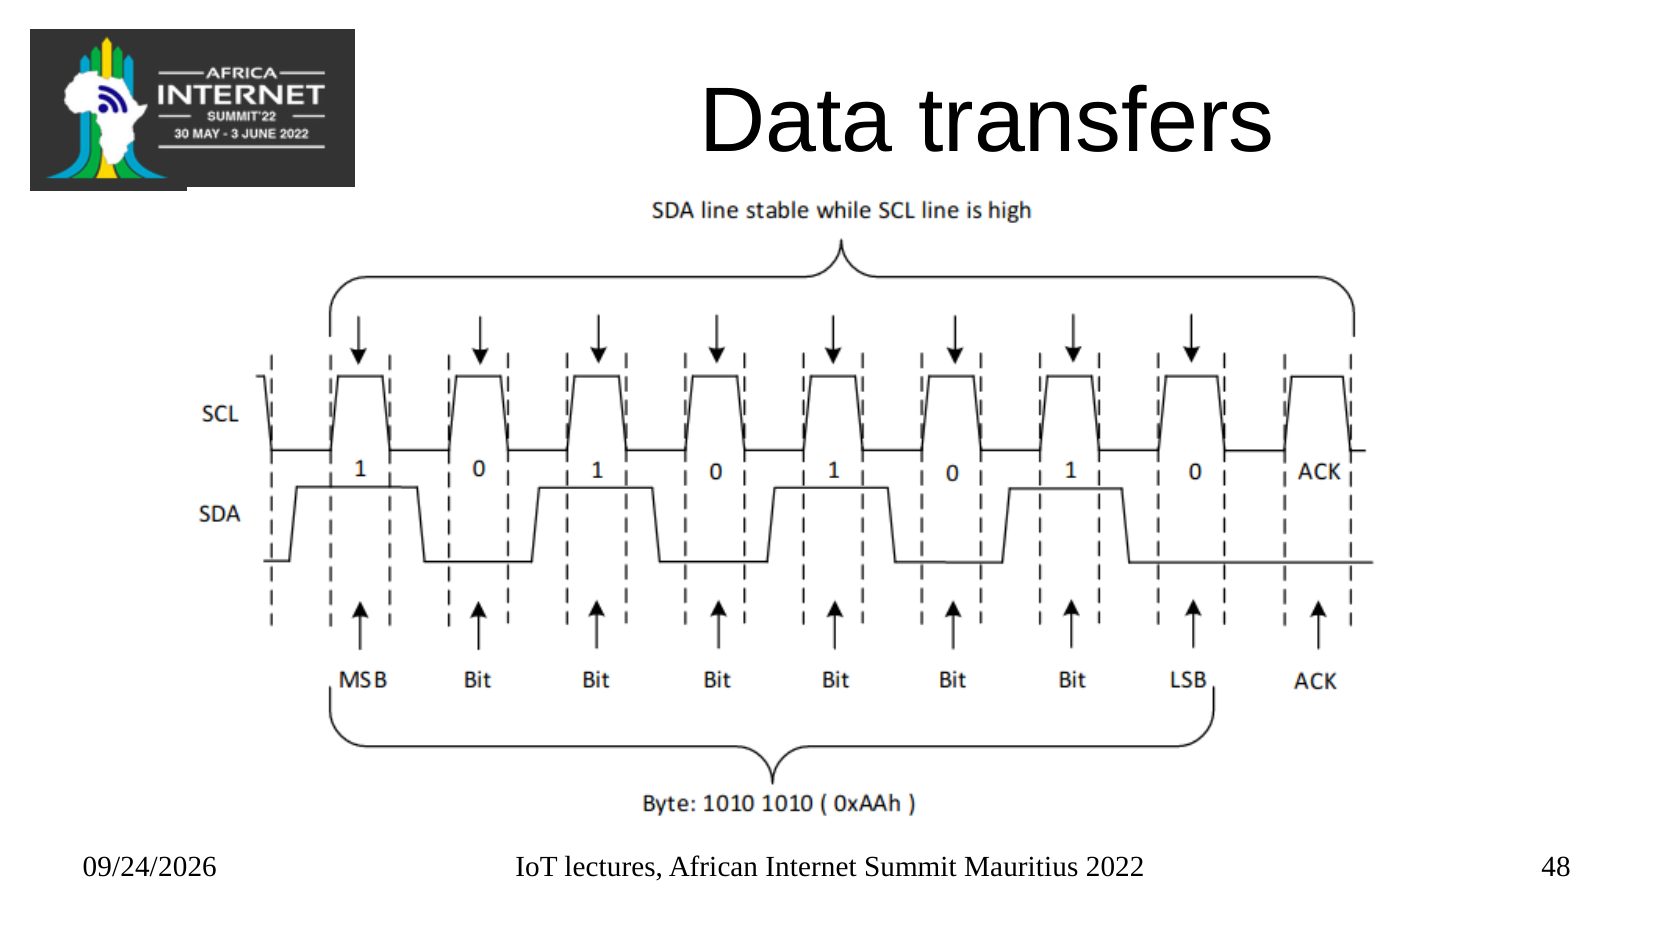

# Data transfers
IoT lectures, African Internet Summit Mauritius 2022
48